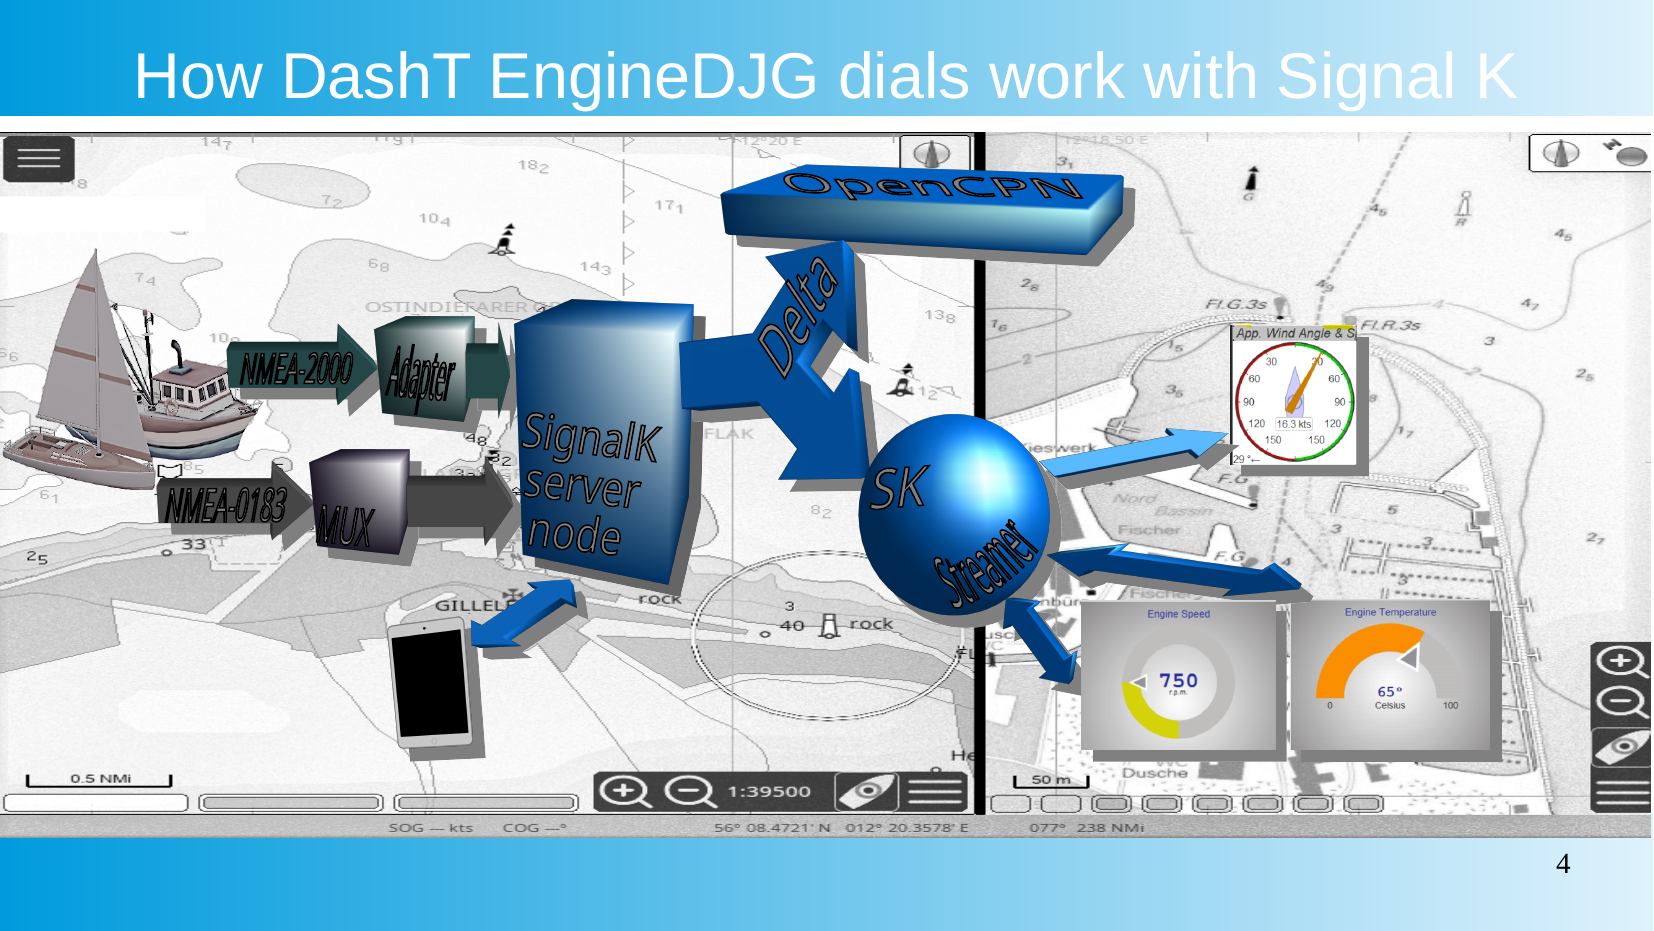

# How DashT EngineDJG dials work with Signal K
Streamer
SK
OpenCPN
Delta
SignalK
server
node
Adapter
NMEA-2000
MUX
NMEA-0183
4